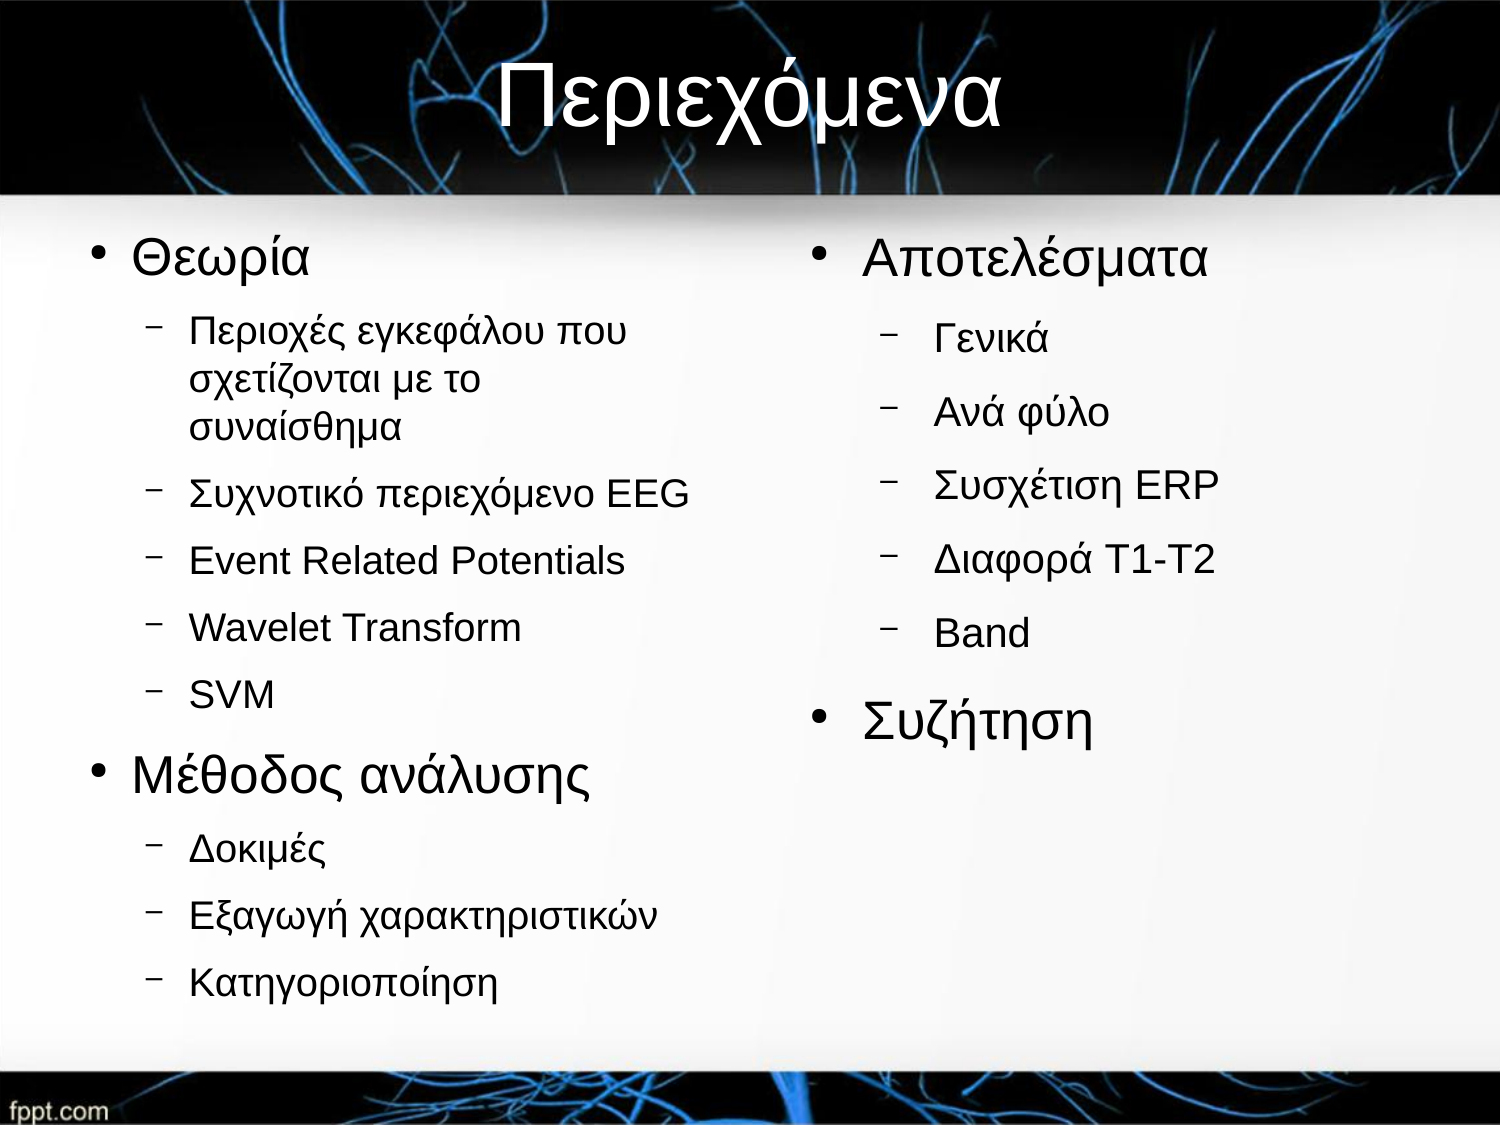

# Περιεχόμενα
Θεωρία
Περιοχές εγκεφάλου που σχετίζονται με το συναίσθημα
Συχνοτικό περιεχόμενο EEG
Event Related Potentials
Wavelet Transform
SVM
Μέθοδος ανάλυσης
Δοκιμές
Εξαγωγή χαρακτηριστικών
Κατηγοριοποίηση
Αποτελέσματα
Γενικά
Ανά φύλο
Συσχέτιση ERP
Διαφορά T1-T2
Band
Συζήτηση